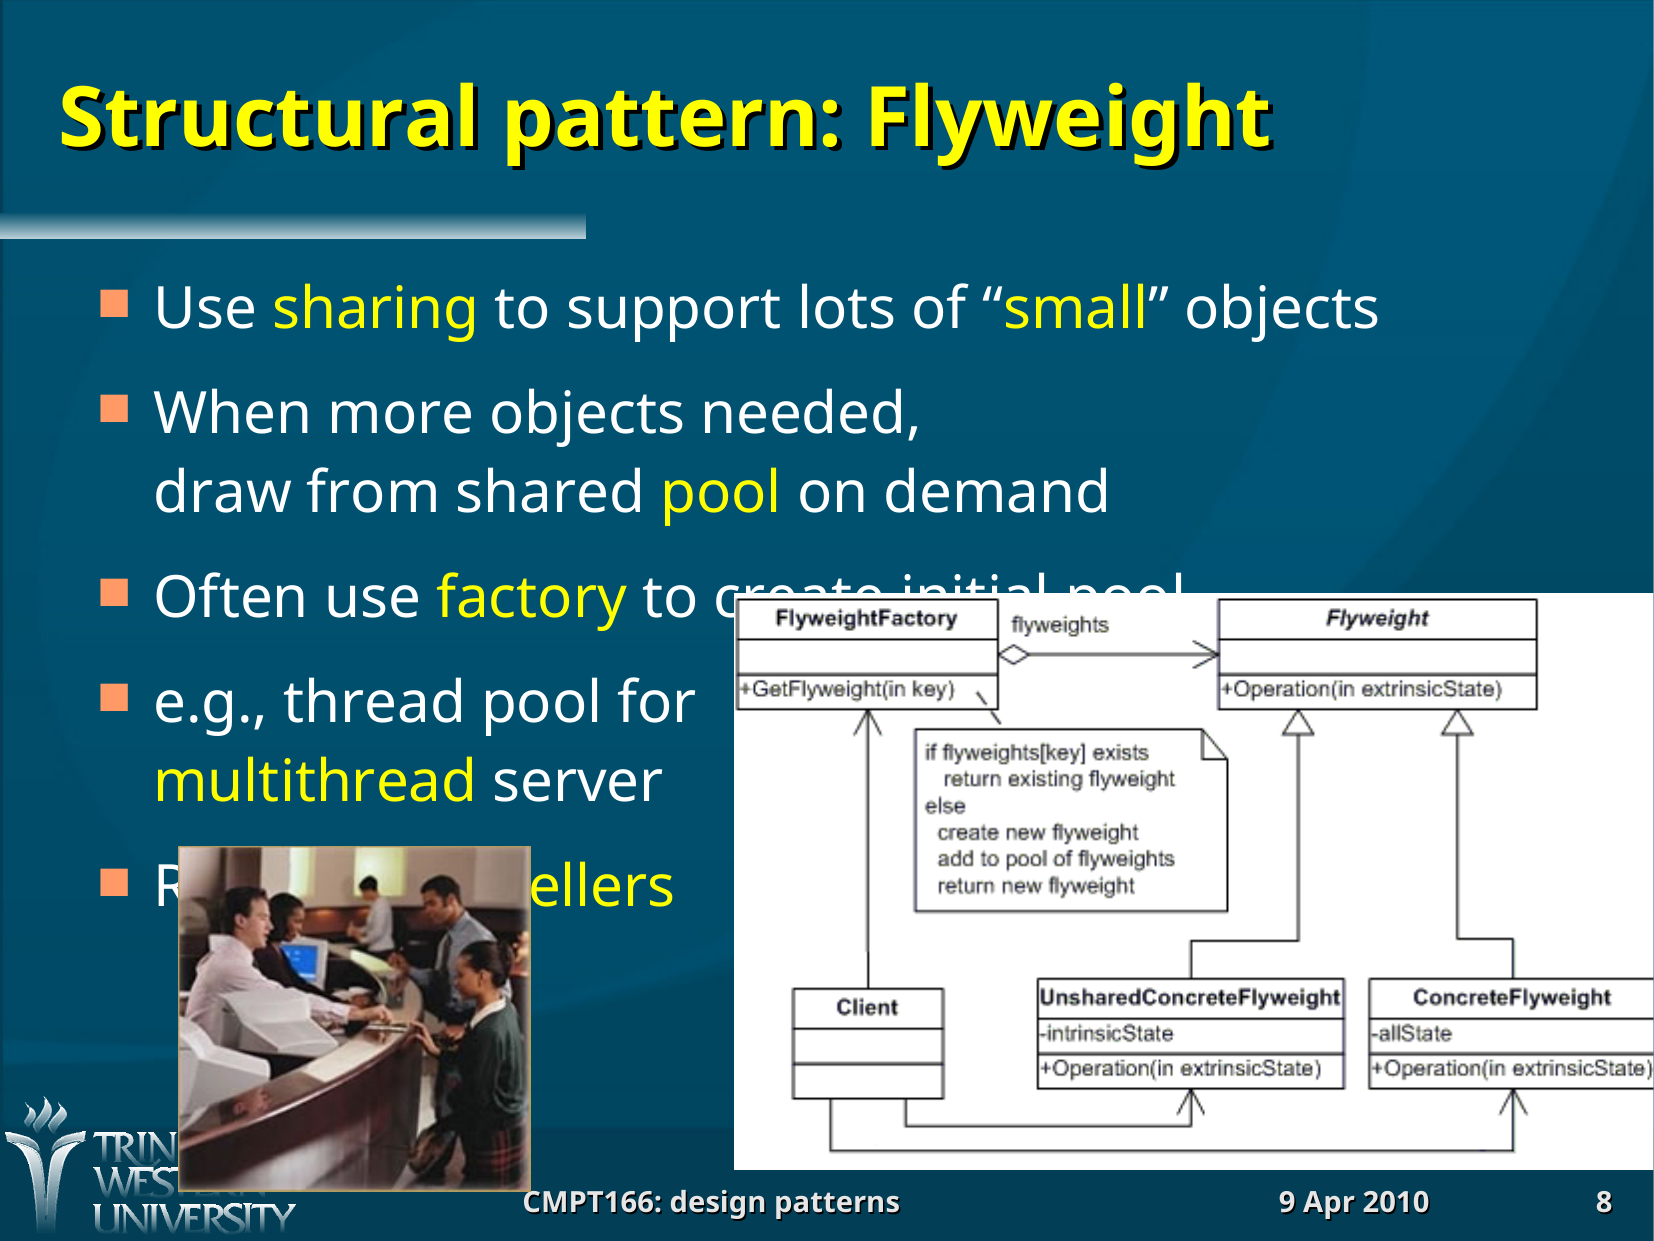

# Structural pattern: Flyweight
Use sharing to support lots of “small” objects
When more objects needed,
draw from shared pool on demand
Often use factory to create initial pool
e.g., thread pool for
multithread server
Row of bank tellers
CMPT166: design patterns
9 Apr 2010
8